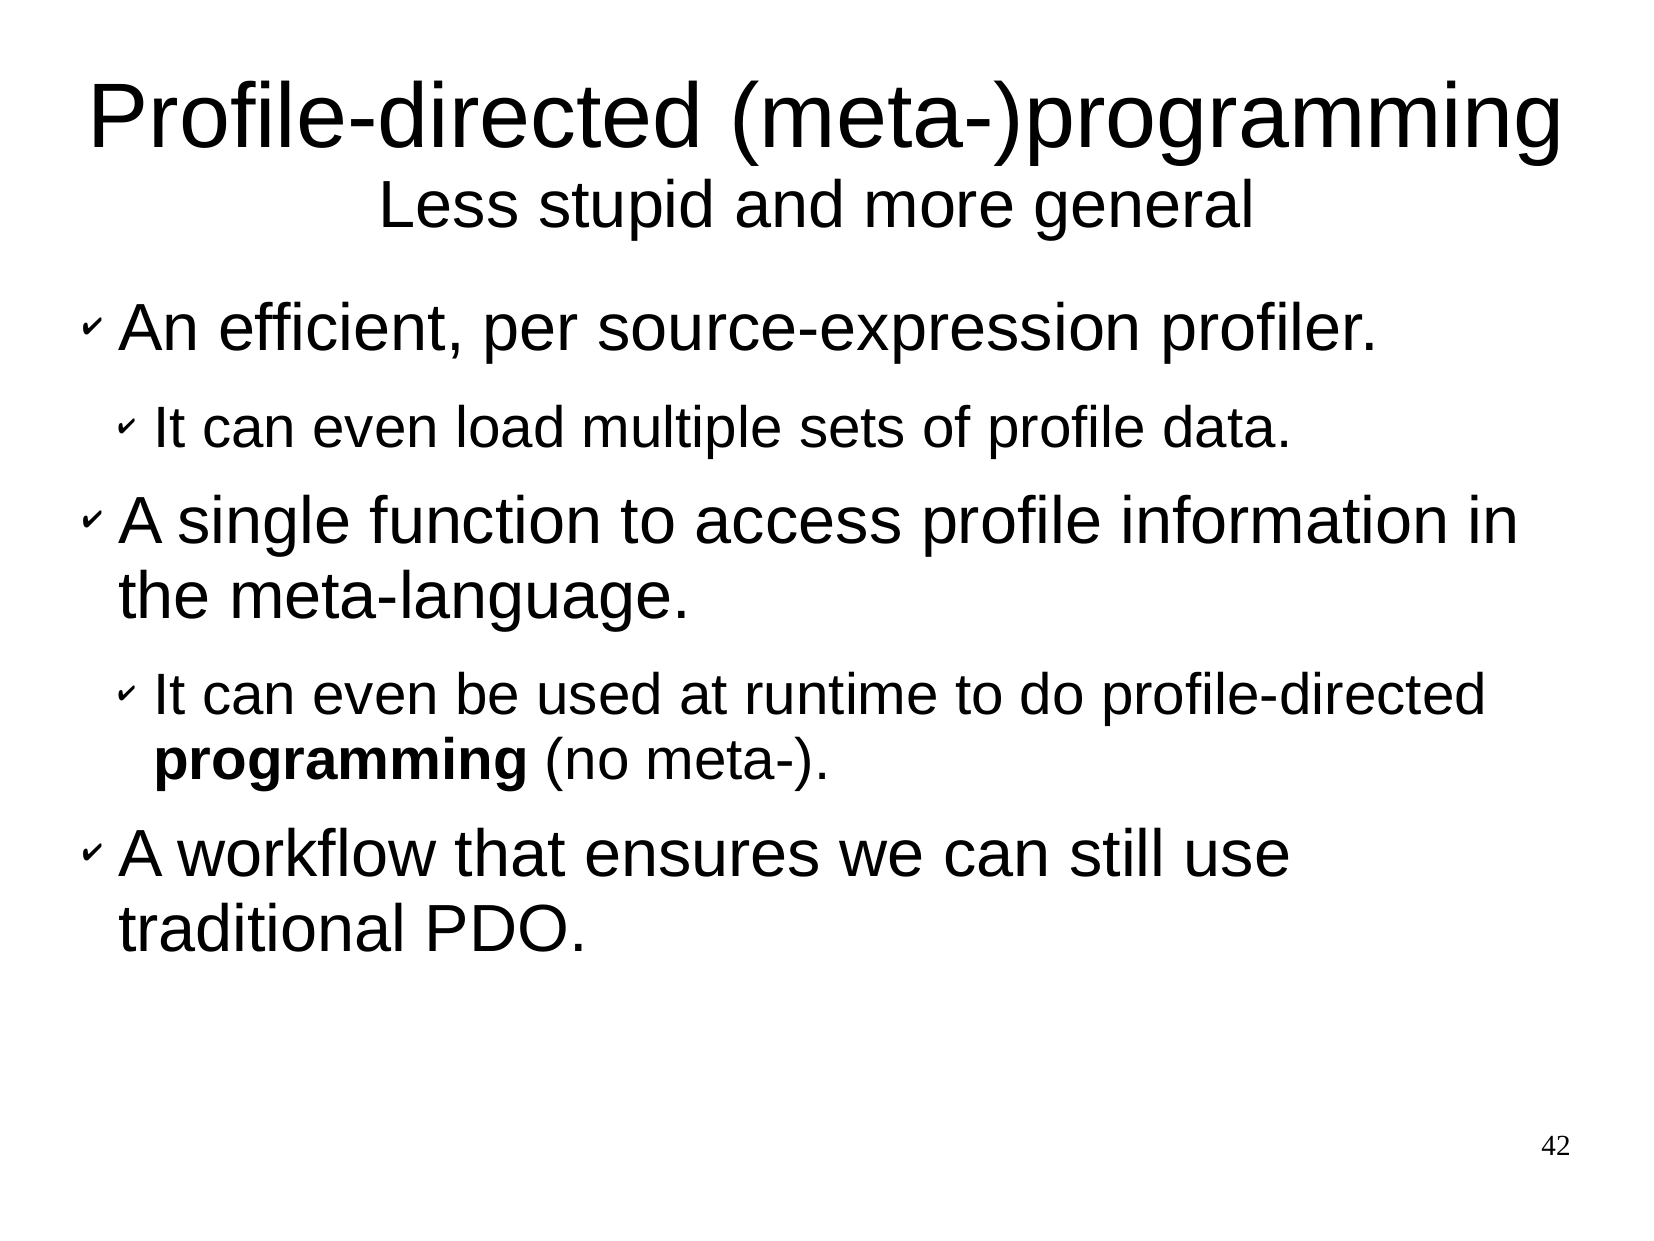

# Profile-directed (meta-)programming Less stupid and more general
An efficient, per source-expression profiler.
It can even load multiple sets of profile data.
A single function to access profile information in the meta-language.
It can even be used at runtime to do profile-directed programming (no meta-).
A workflow that ensures we can still use traditional PDO.
42